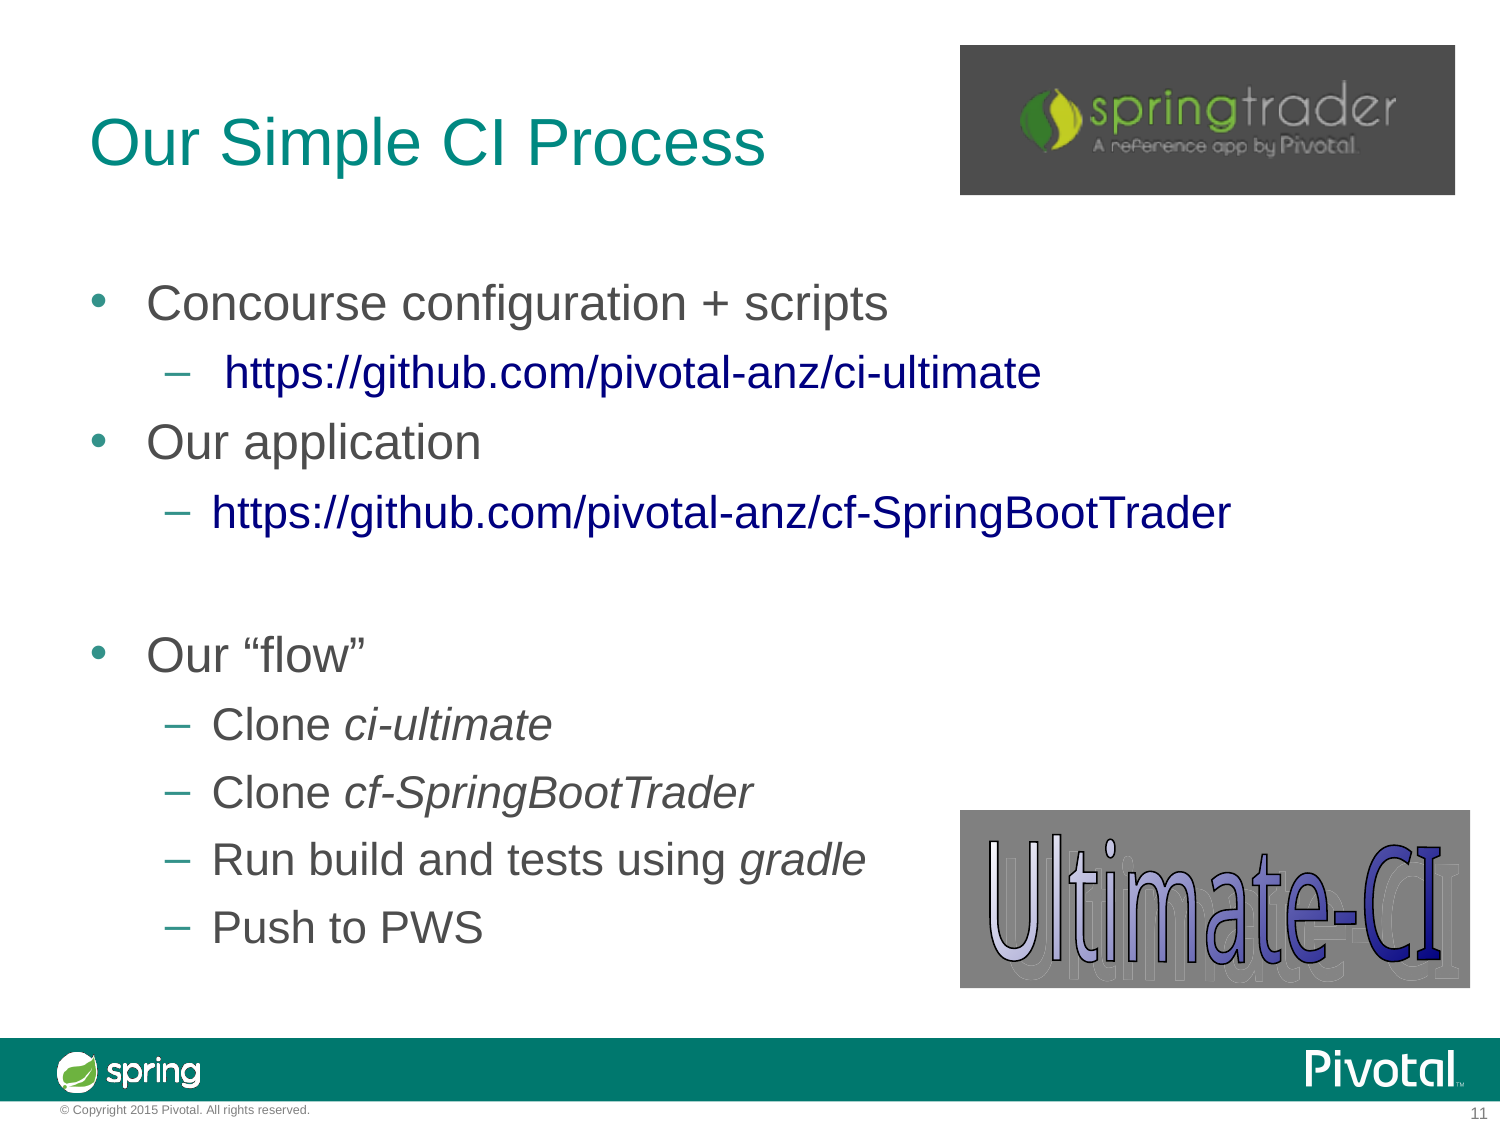

# Our Simple CI Process
Concourse configuration + scripts
 https://github.com/pivotal-anz/ci-ultimate
Our application
https://github.com/pivotal-anz/cf-SpringBootTrader
Our “flow”
Clone ci-ultimate
Clone cf-SpringBootTrader
Run build and tests using gradle
Push to PWS
Ultimate-CI